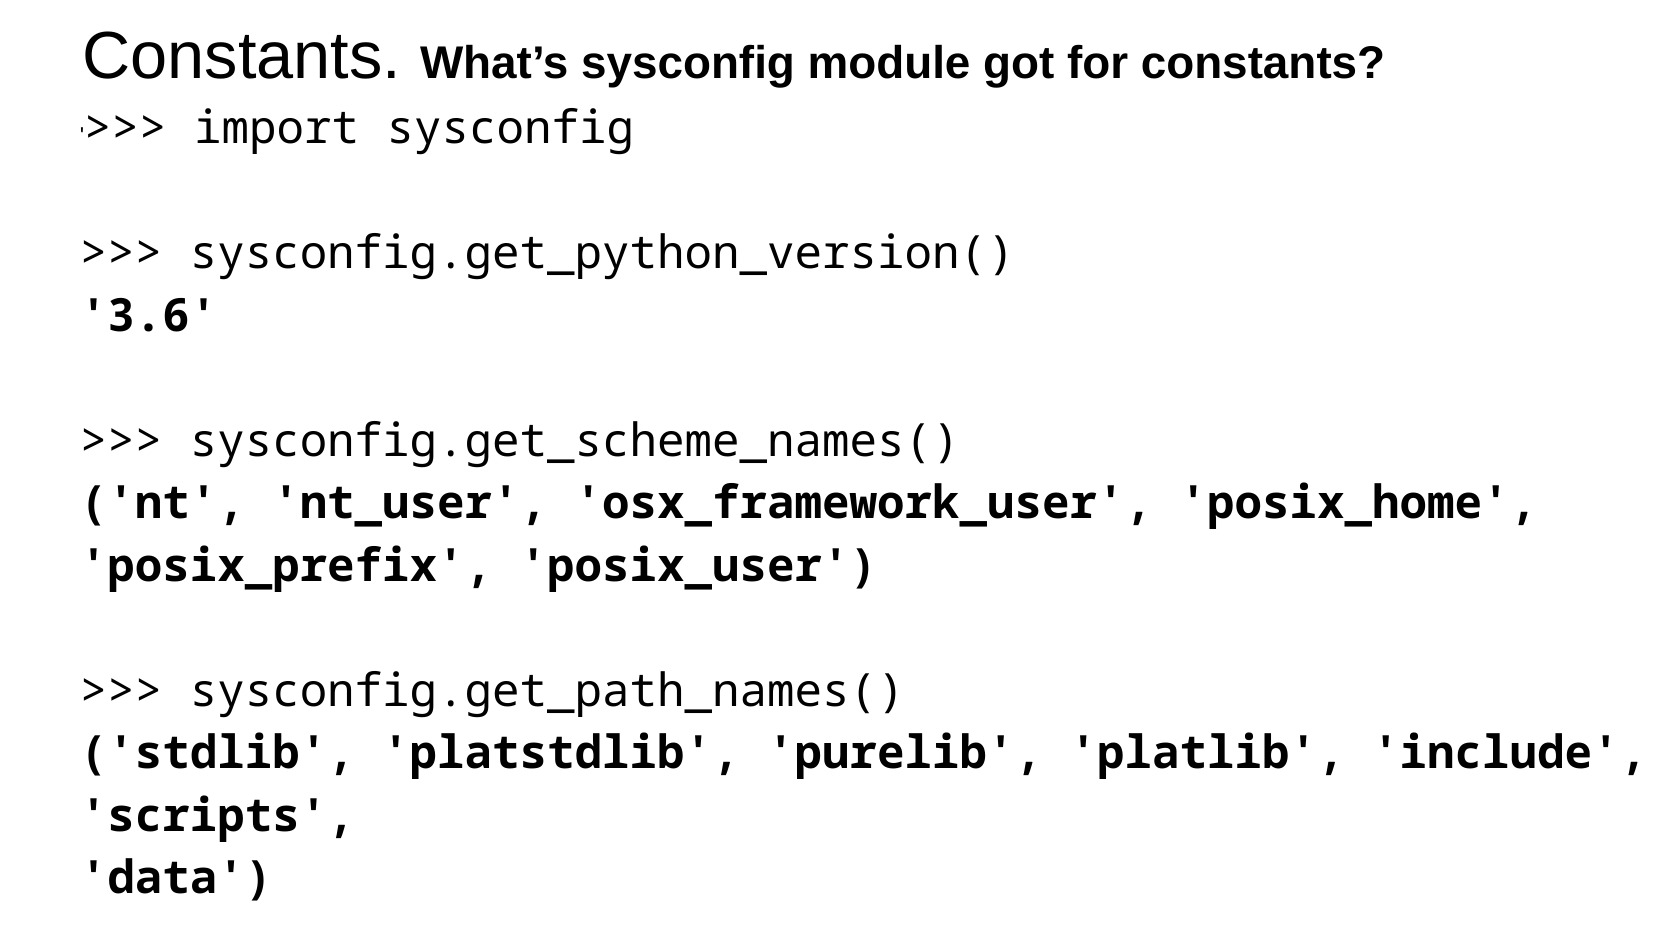

# Constants. What’s sysconfig module got for constants?
'>>> import sysconfig
>>> sysconfig.get_python_version()
'3.6'
>>> sysconfig.get_scheme_names()
('nt', 'nt_user', 'osx_framework_user', 'posix_home', 'posix_prefix', 'posix_user')
>>> sysconfig.get_path_names()
('stdlib', 'platstdlib', 'purelib', 'platlib', 'include', 'scripts',
'data')
>>> sysconfig.get_path('stdlib')
'/usr/lib/python3.6'
>>> sysconfig.get_path('scripts')
'/usr/bin'